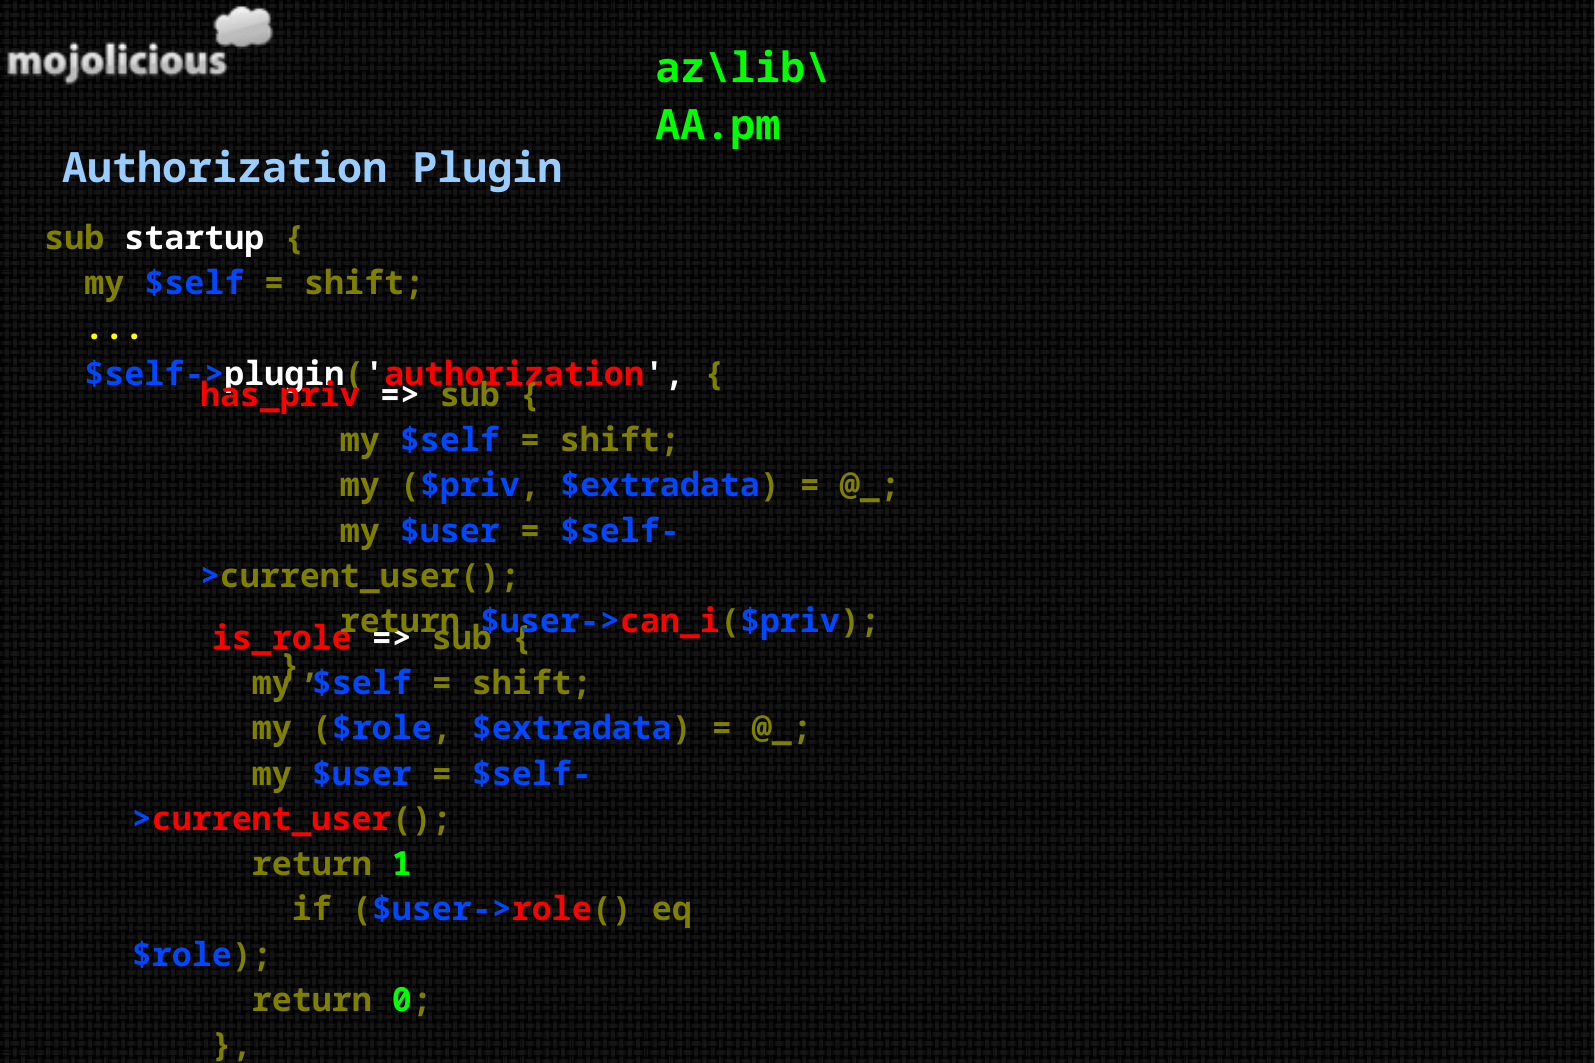

az\lib\AA.pm
Authorization Plugin
sub startup {
 my $self = shift;
 ...
 $self->plugin('authorization', {
has_priv => sub {
 my $self = shift;
 my ($priv, $extradata) = @_;
 my $user = $self->current_user();
 return $user->can_i($priv);
 },
 is_role => sub {
 my $self = shift;
 my ($role, $extradata) = @_;
 my $user = $self->current_user();
 return 1
 if ($user->role() eq $role);
 return 0;
 },